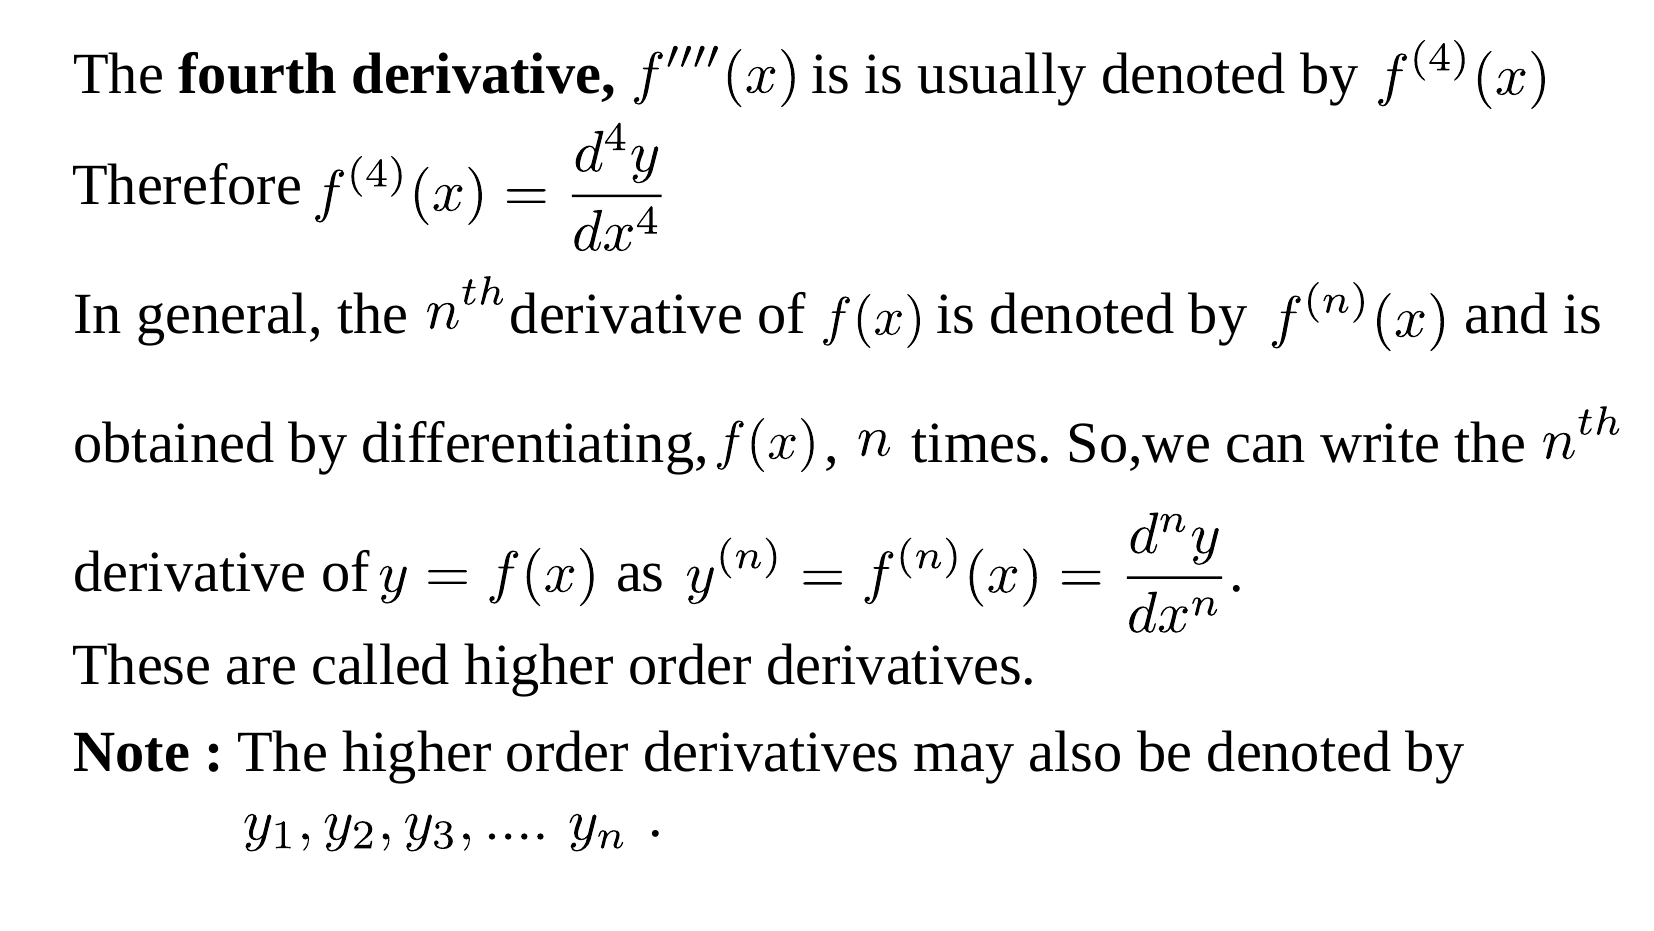

# The fourth derivative, is is usually denoted by Therefore In general, the derivative of is denoted by and is obtained by differentiating, , times. So,we can write the derivative of as . These are called higher order derivatives. Note : The higher order derivatives may also be denoted by .